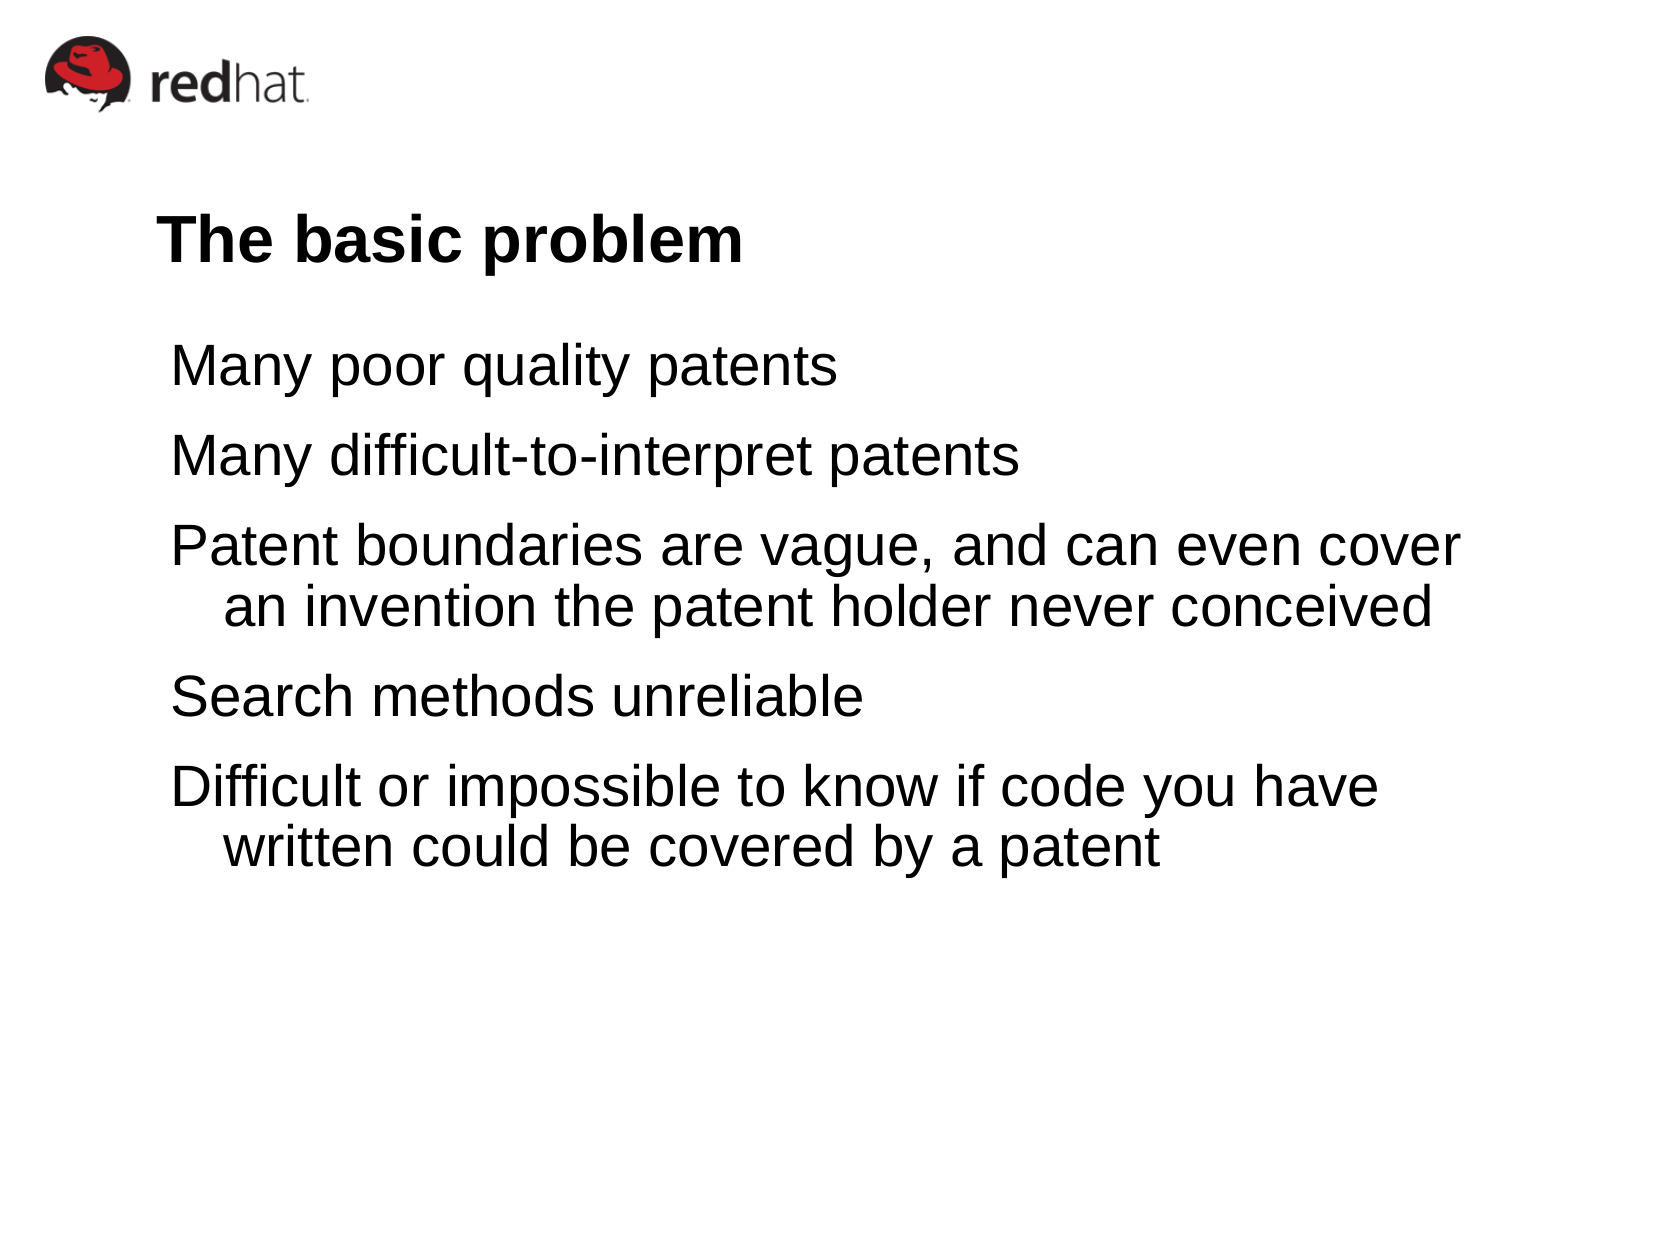

# The basic problem
Many poor quality patents
Many difficult-to-interpret patents
Patent boundaries are vague, and can even cover an invention the patent holder never conceived
Search methods unreliable
Difficult or impossible to know if code you have written could be covered by a patent